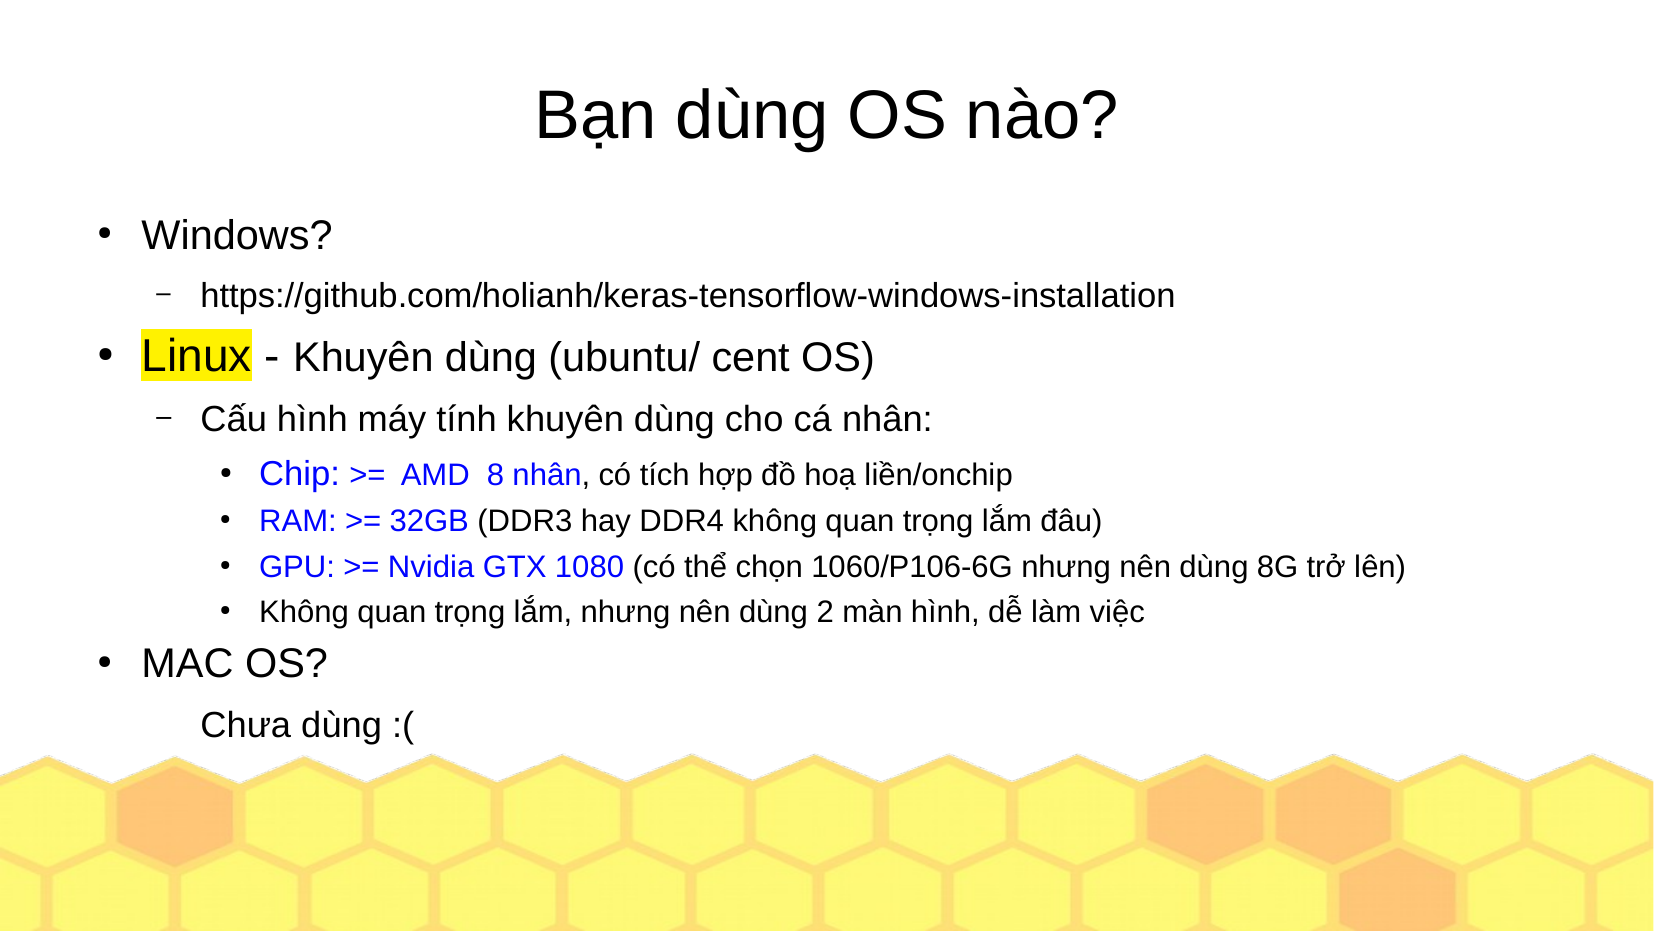

# Bạn dùng OS nào?
Windows?
https://github.com/holianh/keras-tensorflow-windows-installation
Linux - Khuyên dùng (ubuntu/ cent OS)
Cấu hình máy tính khuyên dùng cho cá nhân:
Chip: >= AMD 8 nhân, có tích hợp đồ hoạ liền/onchip
RAM: >= 32GB (DDR3 hay DDR4 không quan trọng lắm đâu)
GPU: >= Nvidia GTX 1080 (có thể chọn 1060/P106-6G nhưng nên dùng 8G trở lên)
Không quan trọng lắm, nhưng nên dùng 2 màn hình, dễ làm việc
MAC OS?
Chưa dùng :(